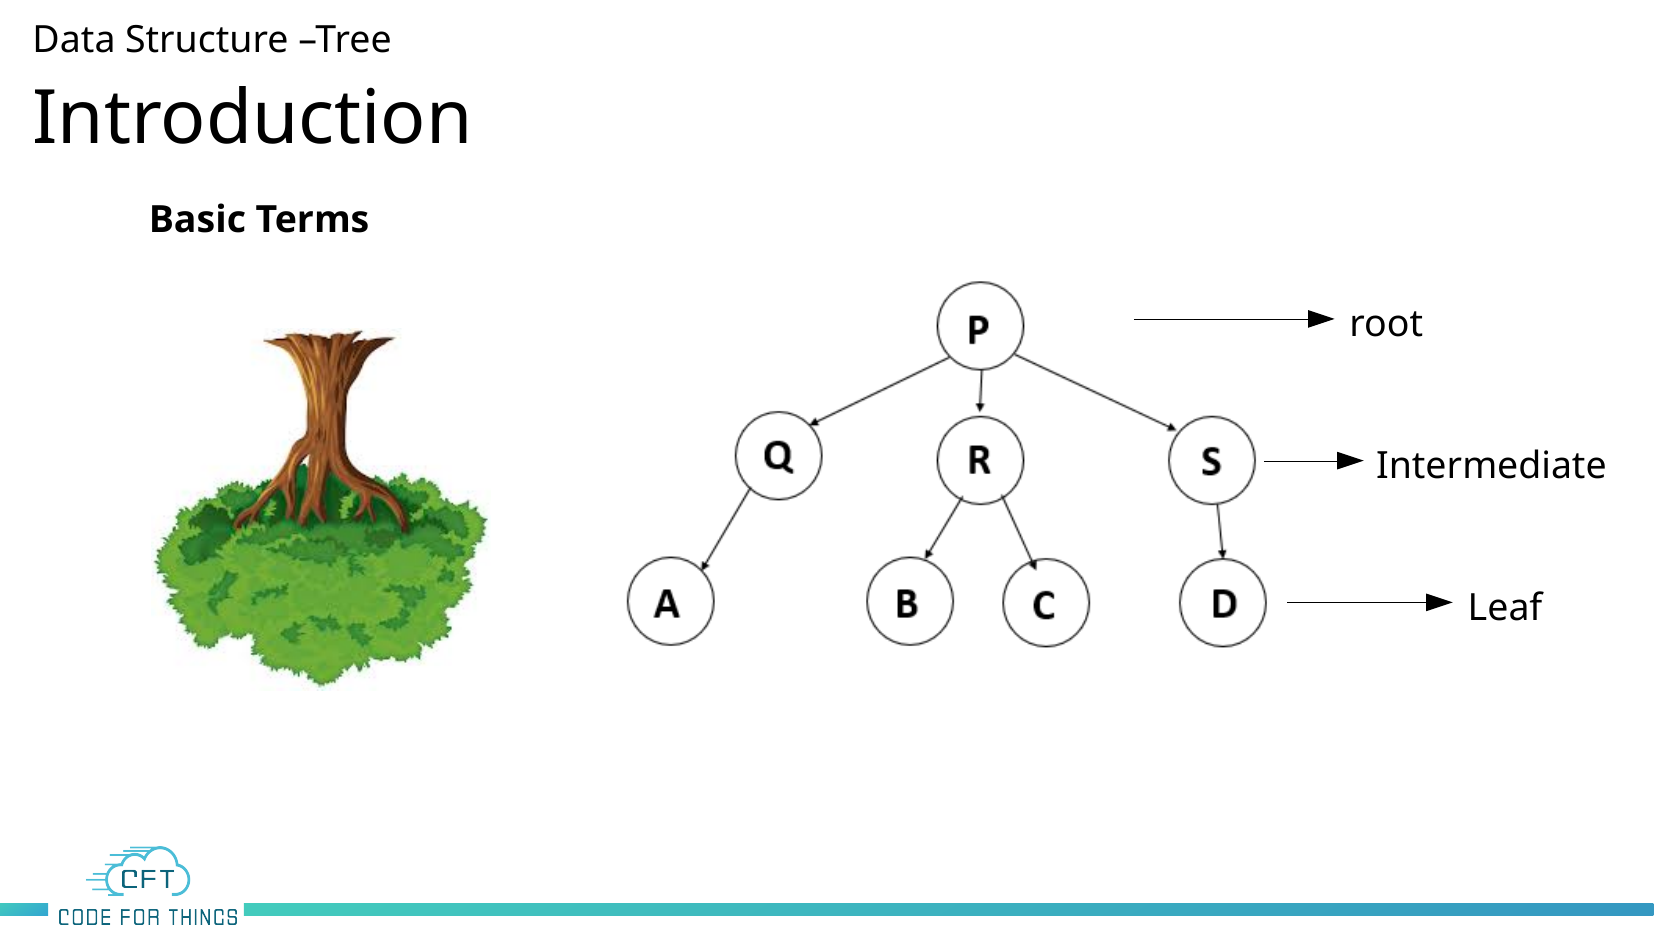

# Data Structure –Tree Introduction
Basic Terms
root
Intermediate
Leaf